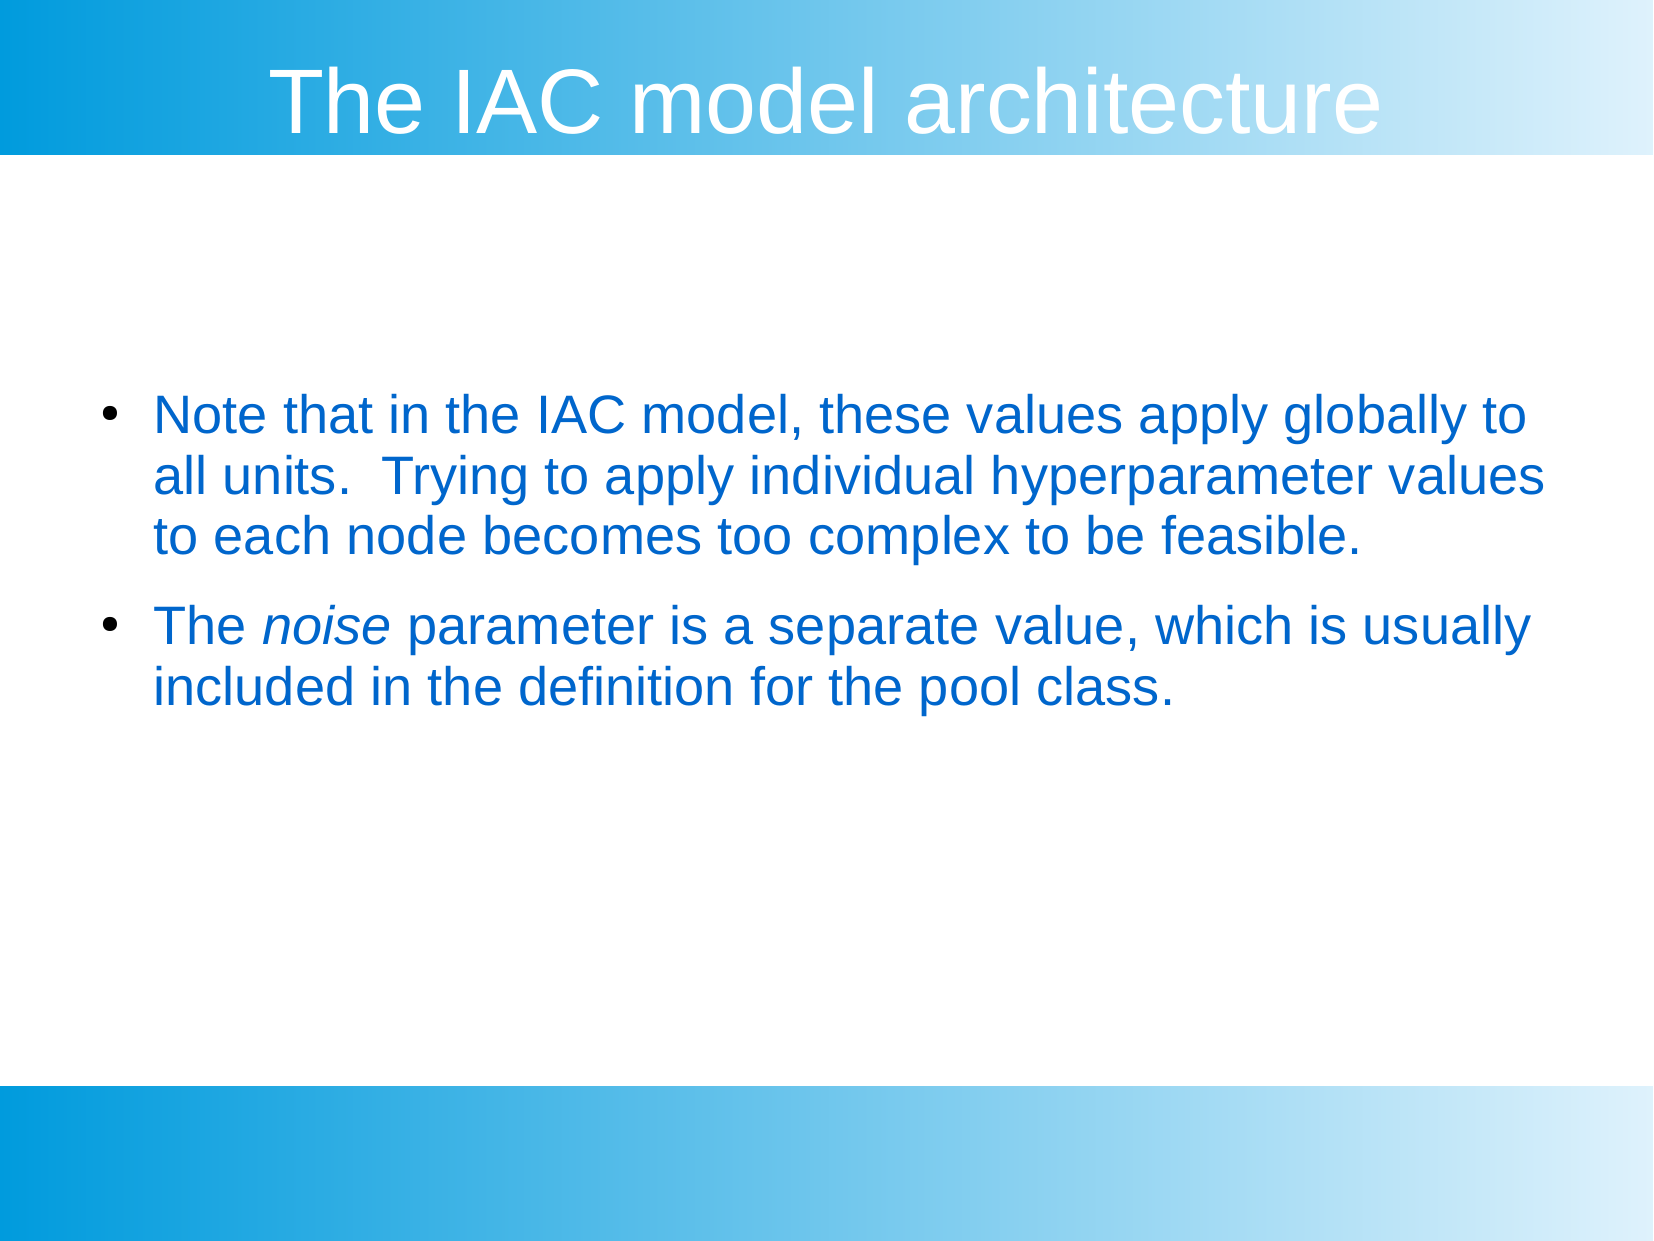

# The IAC model architecture
Note that in the IAC model, these values apply globally to all units. Trying to apply individual hyperparameter values to each node becomes too complex to be feasible.
The noise parameter is a separate value, which is usually included in the definition for the pool class.